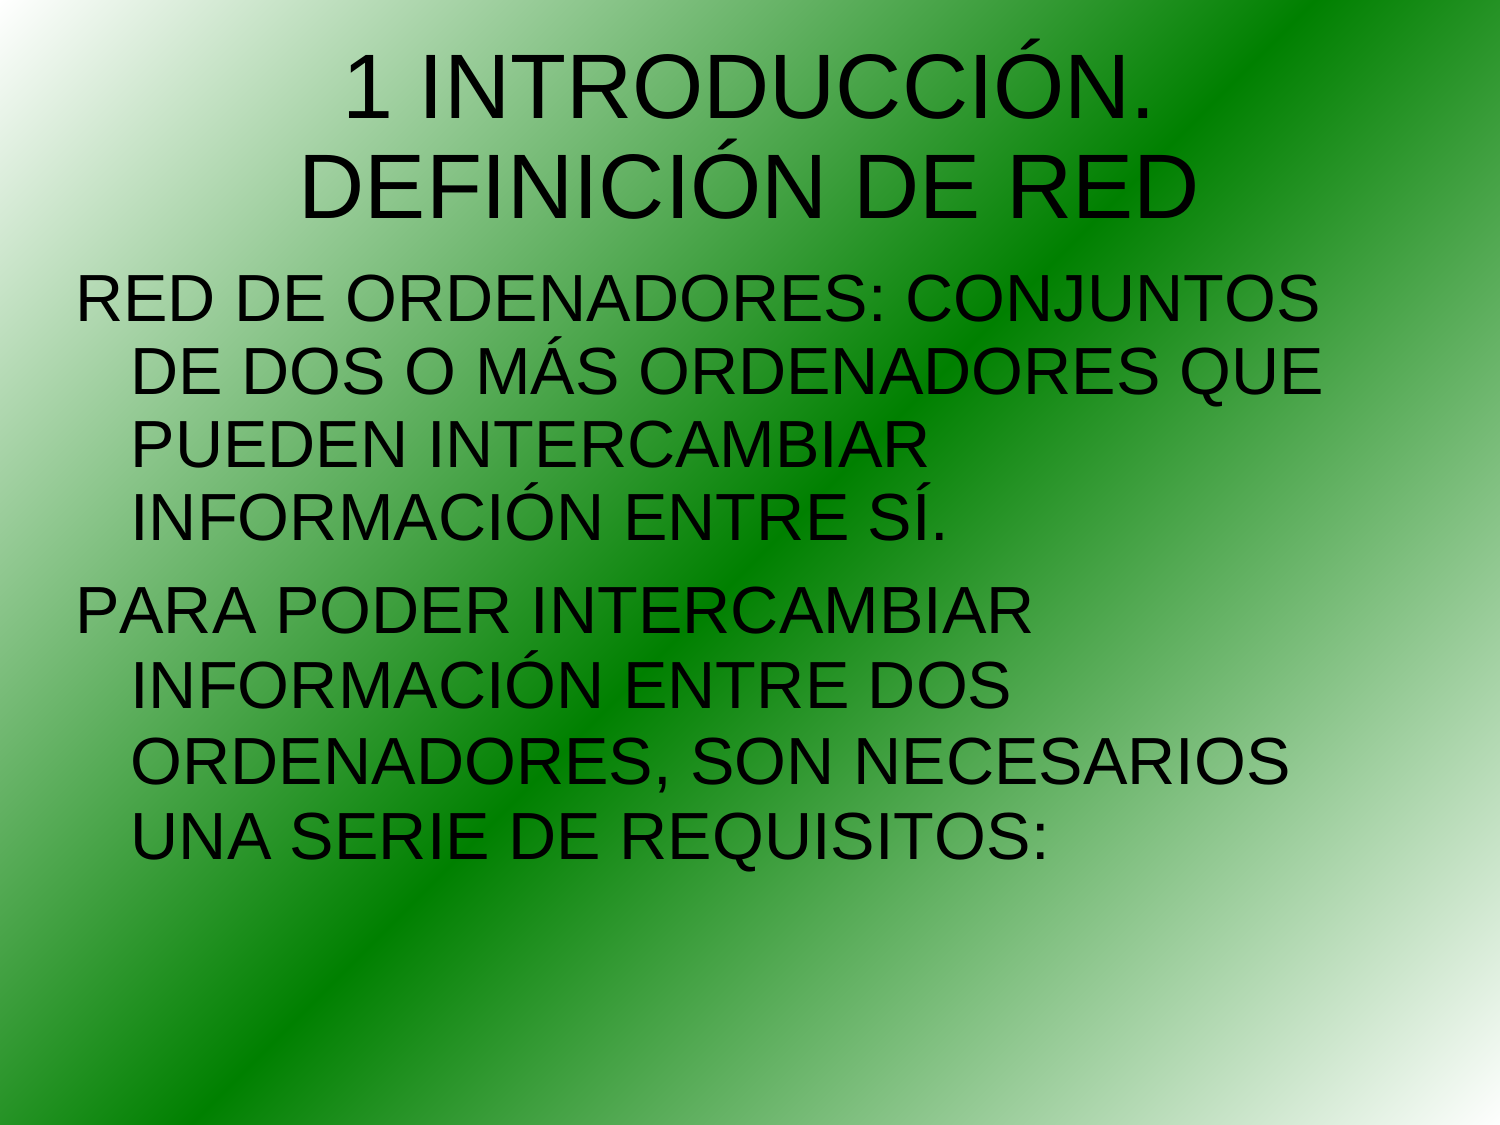

# 1 INTRODUCCIÓN. DEFINICIÓN DE RED
RED DE ORDENADORES: CONJUNTOS DE DOS O MÁS ORDENADORES QUE PUEDEN INTERCAMBIAR INFORMACIÓN ENTRE SÍ.
PARA PODER INTERCAMBIAR INFORMACIÓN ENTRE DOS ORDENADORES, SON NECESARIOS UNA SERIE DE REQUISITOS: